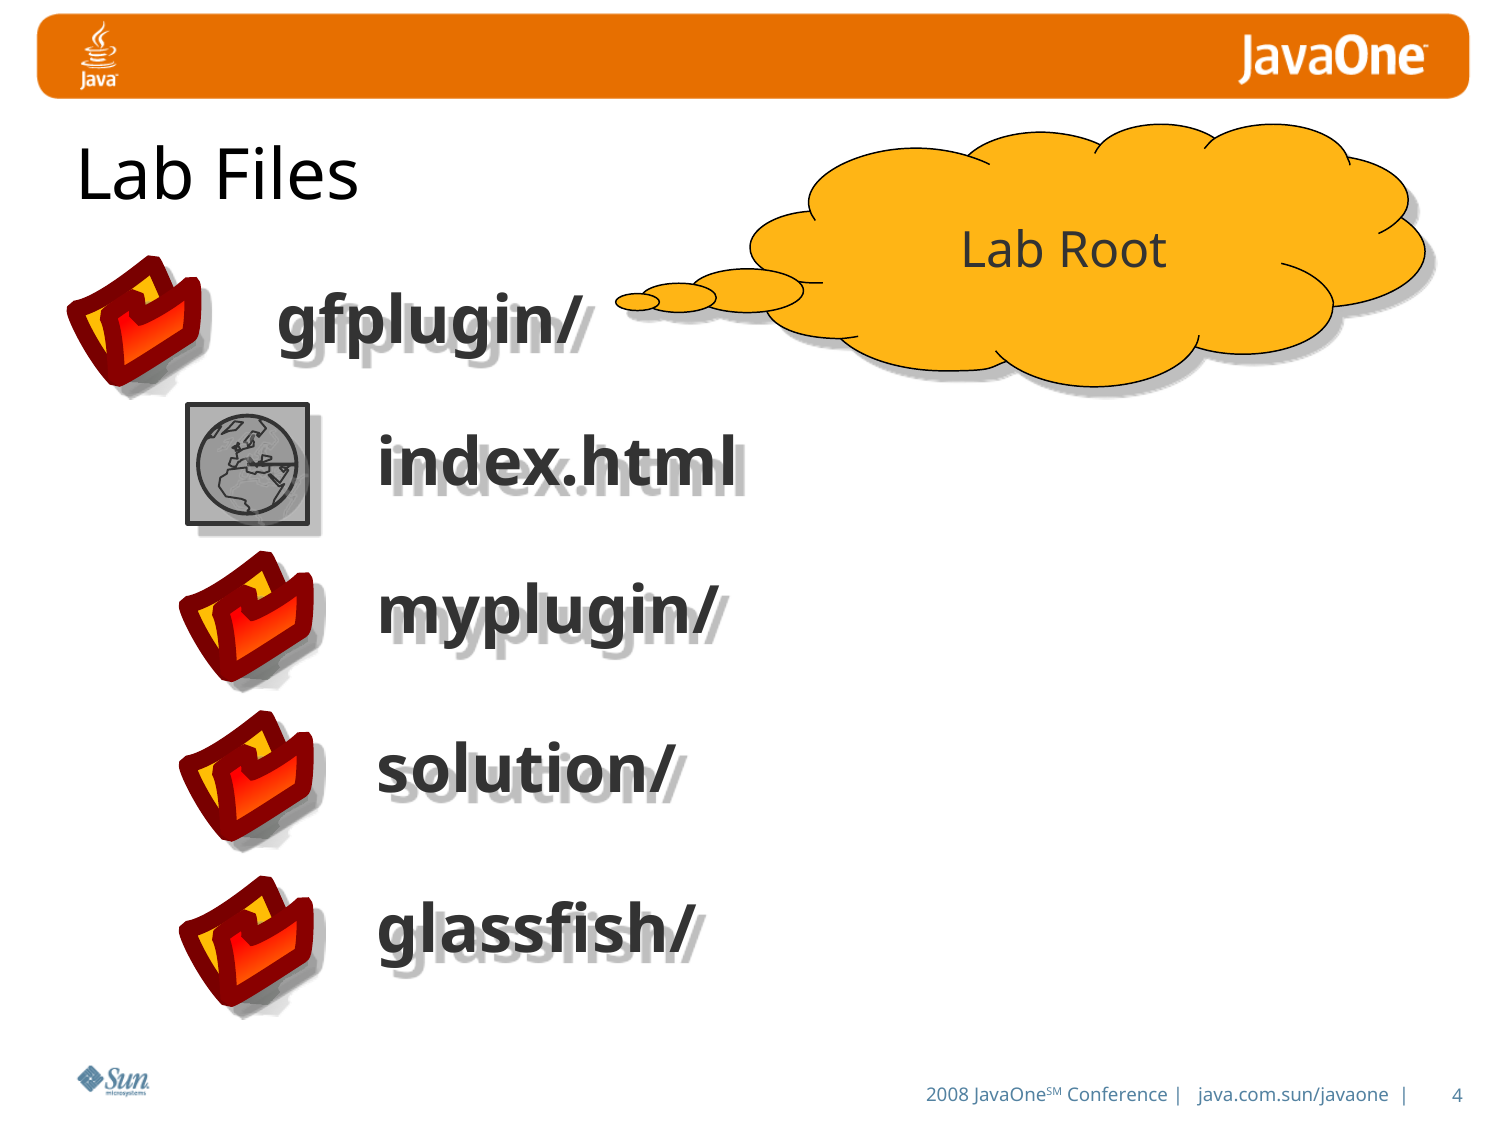

# Lab Files
Lab Root
gfplugin/
index.html
myplugin/
solution/
glassfish/